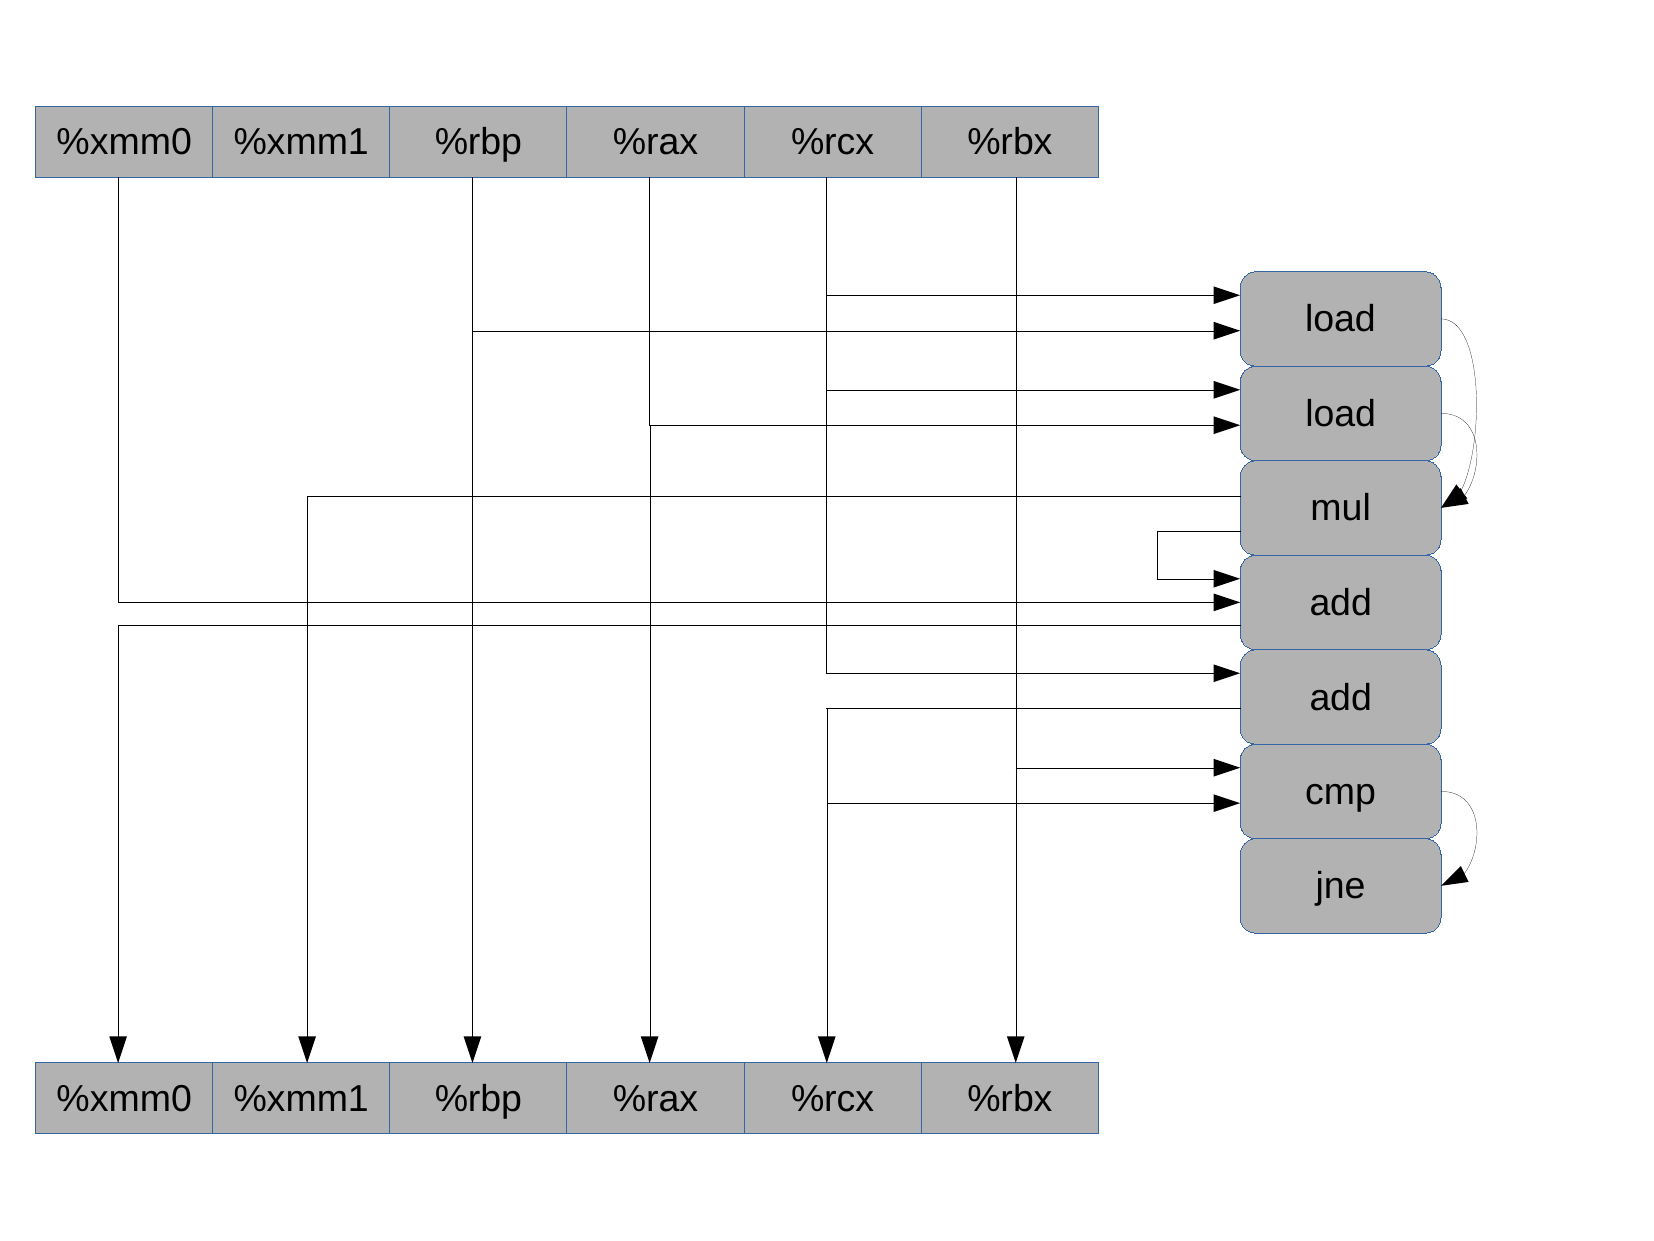

%xmm0
%xmm1
%rbp
%rax
%rcx
%rbx
load
load
mul
add
add
cmp
jne
%xmm0
%xmm1
%rbp
%rax
%rcx
%rbx